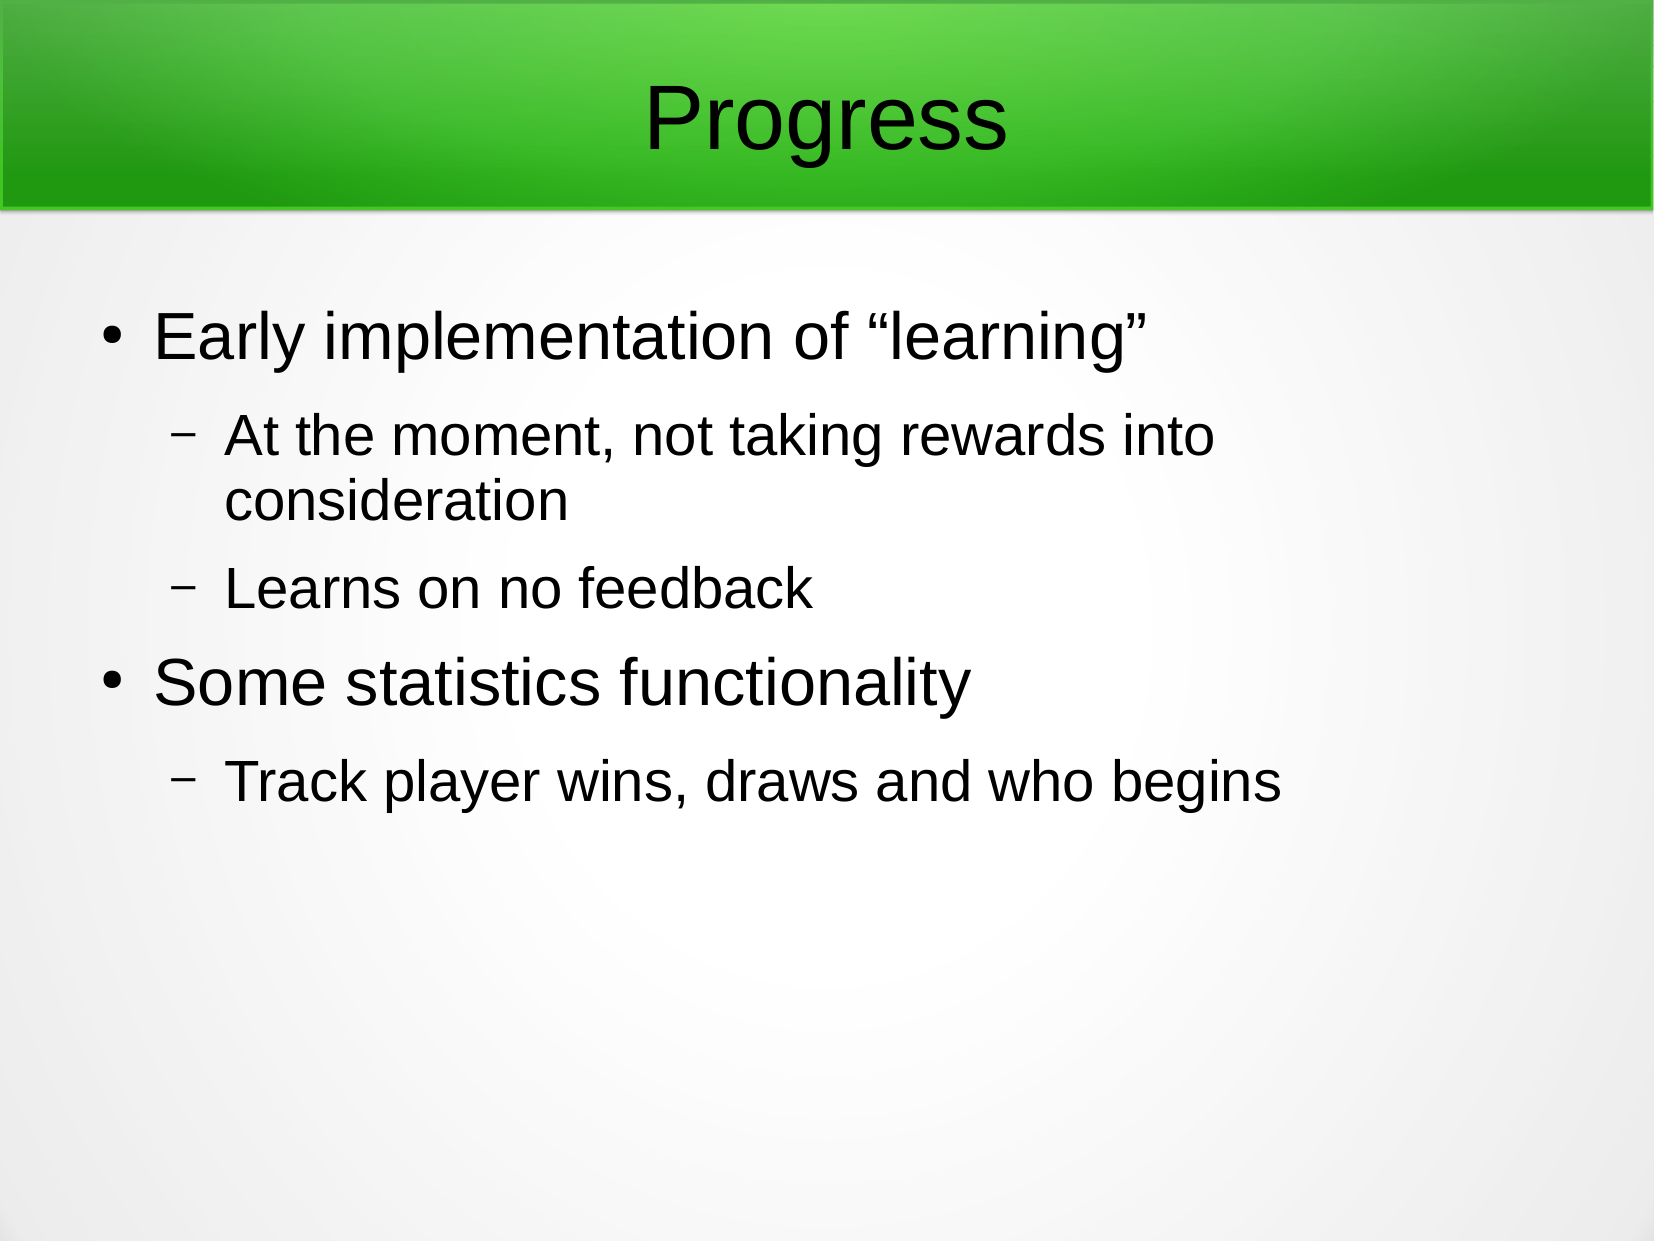

# Progress
Early implementation of “learning”
At the moment, not taking rewards into consideration
Learns on no feedback
Some statistics functionality
Track player wins, draws and who begins